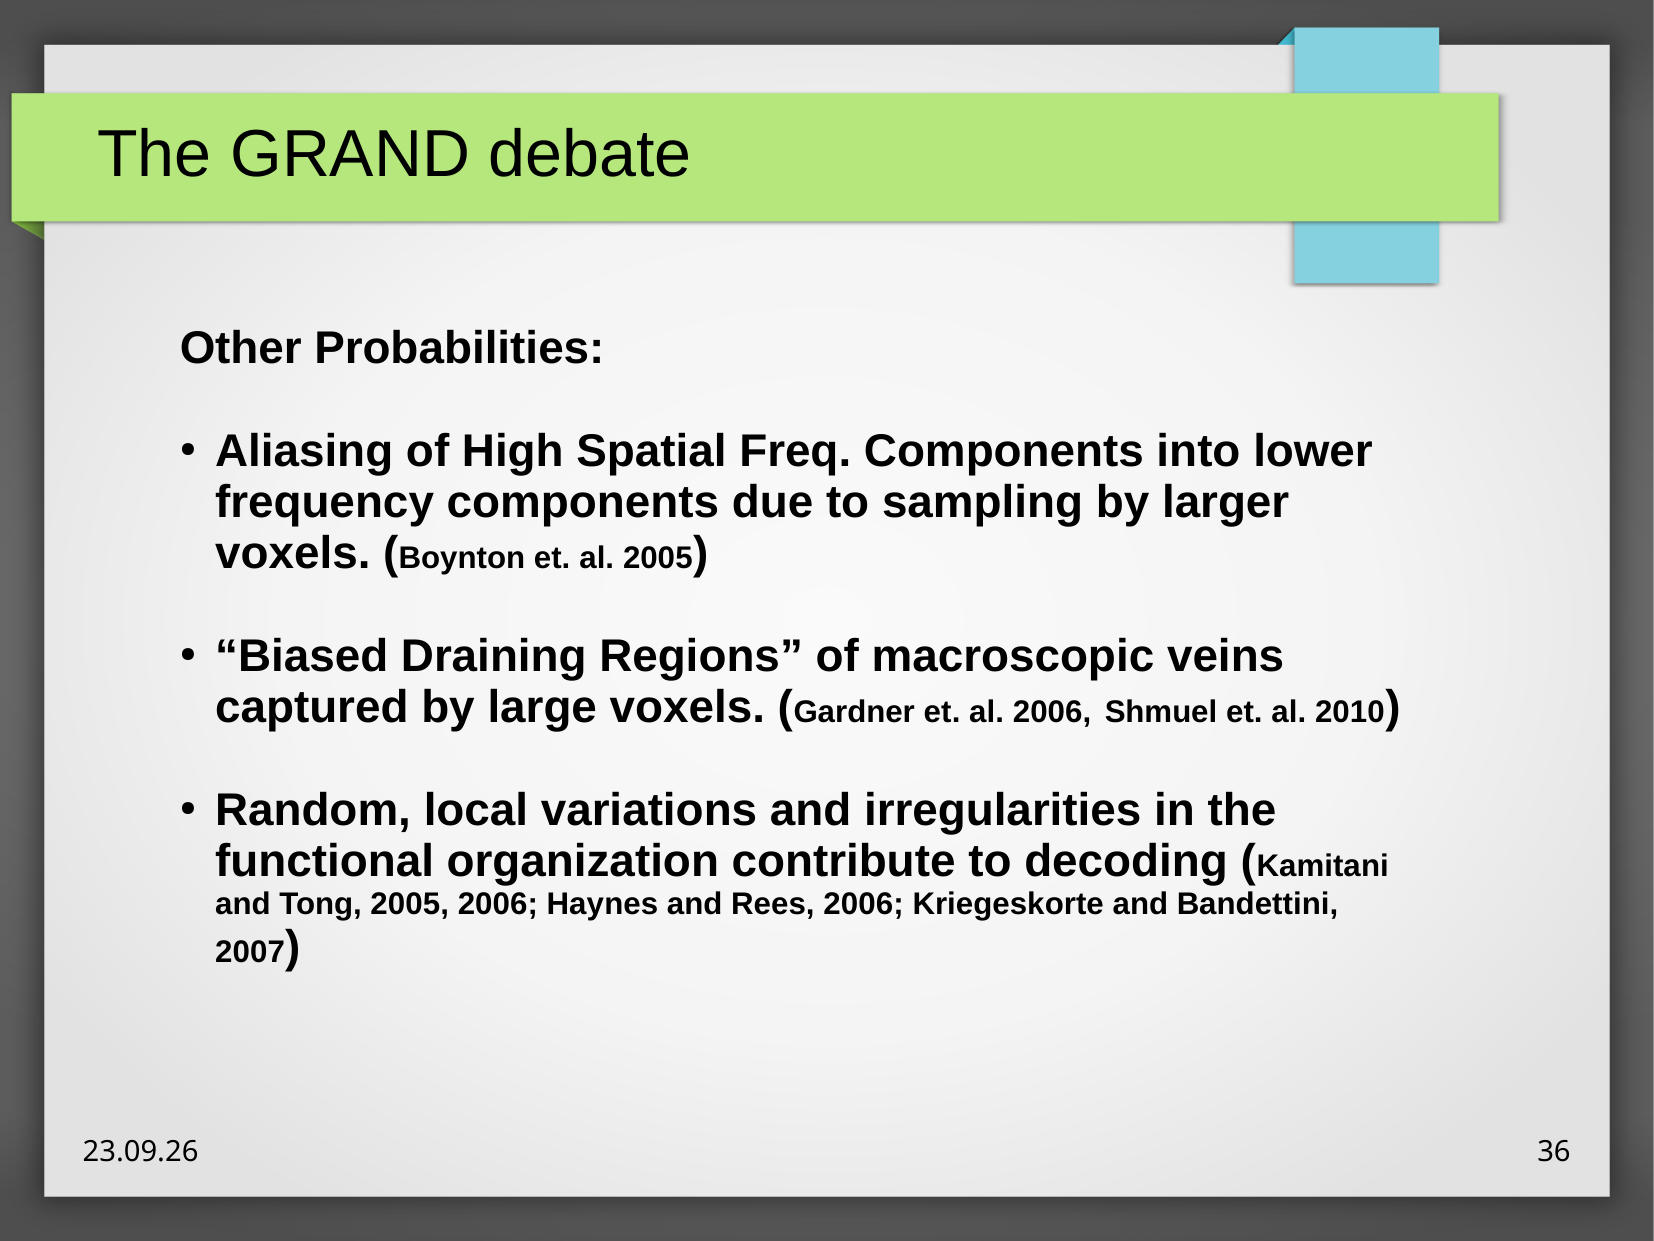

The GRAND debate
Other Probabilities:
Aliasing of High Spatial Freq. Components into lower frequency components due to sampling by larger voxels. (Boynton et. al. 2005)
“Biased Draining Regions” of macroscopic veins captured by large voxels. (Gardner et. al. 2006, Shmuel et. al. 2010)
Random, local variations and irregularities in the functional organization contribute to decoding (Kamitani and Tong, 2005, 2006; Haynes and Rees, 2006; Kriegeskorte and Bandettini, 2007)
36